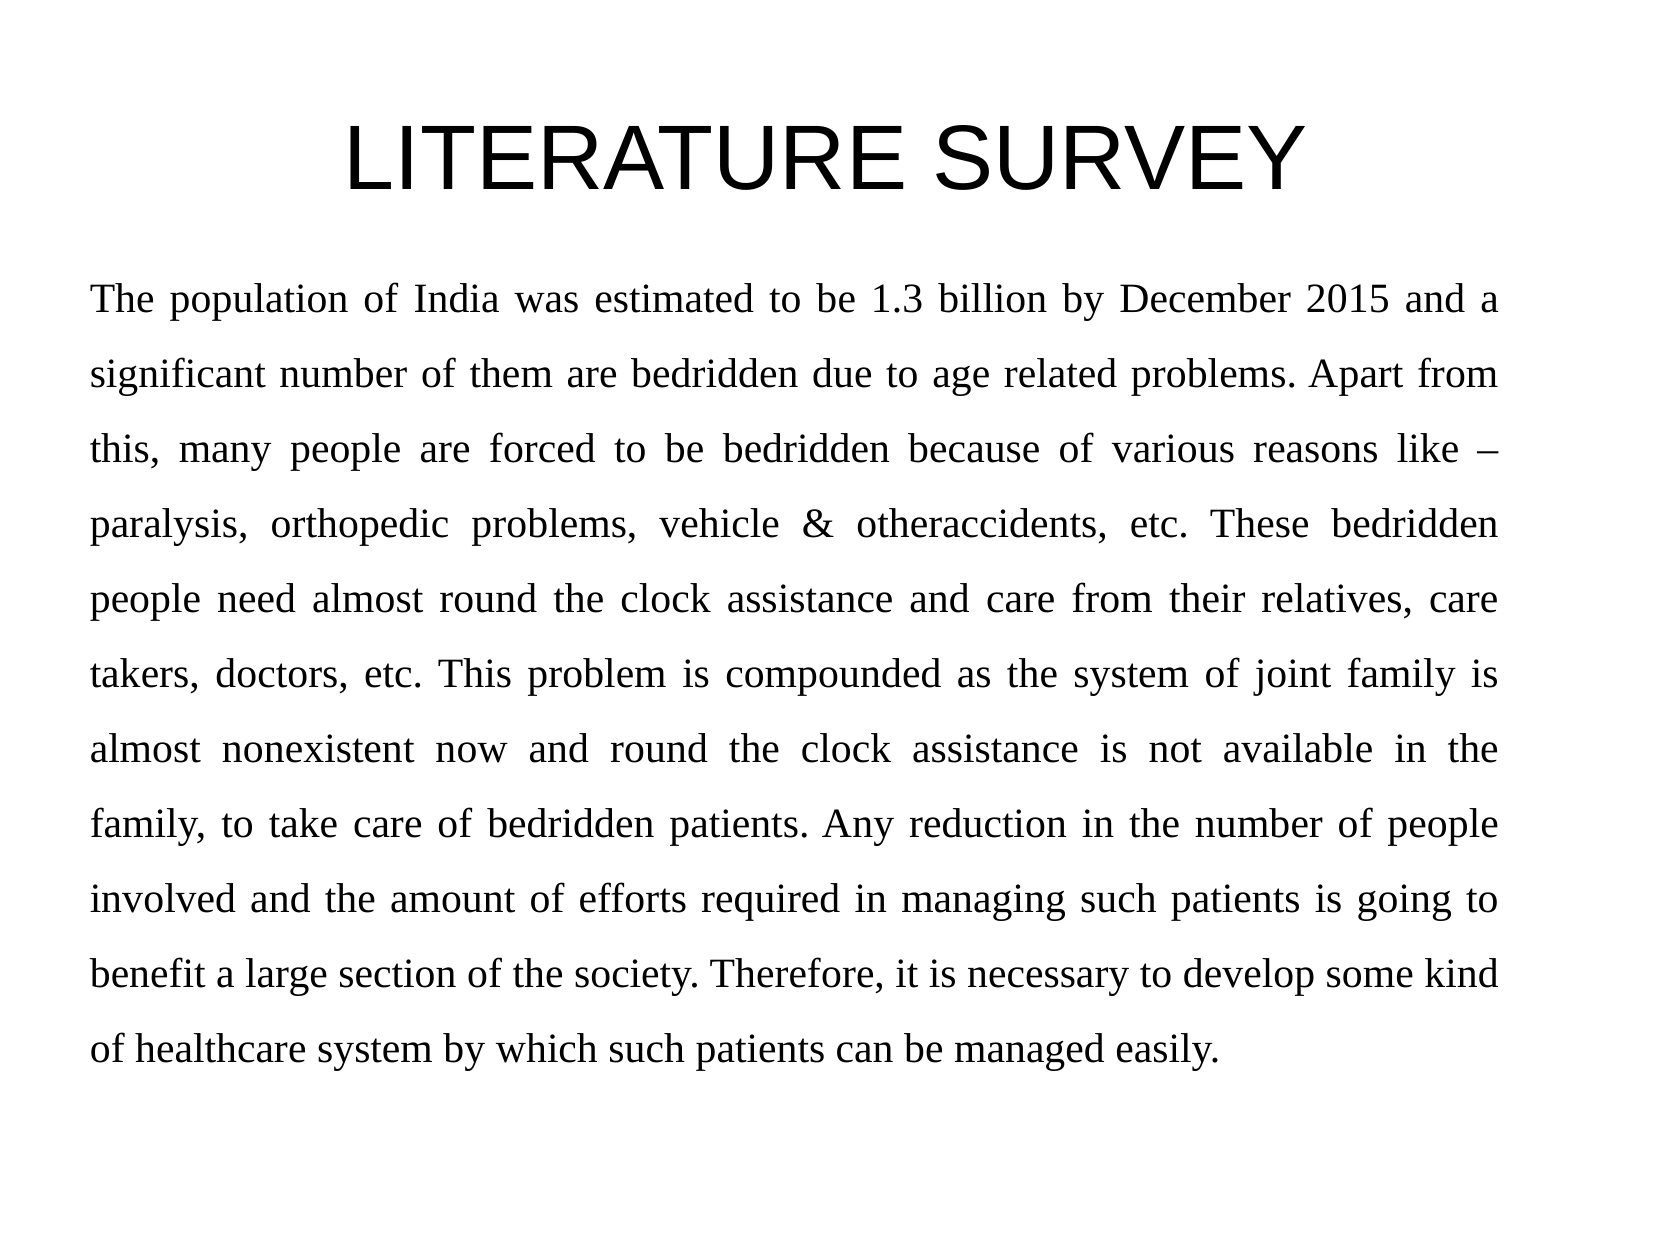

LITERATURE SURVEY
The population of India was estimated to be 1.3 billion by December 2015 and a significant number of them are bedridden due to age related problems. Apart from this, many people are forced to be bedridden because of various reasons like – paralysis, orthopedic problems, vehicle & otheraccidents, etc. These bedridden people need almost round the clock assistance and care from their relatives, care takers, doctors, etc. This problem is compounded as the system of joint family is almost nonexistent now and round the clock assistance is not available in the family, to take care of bedridden patients. Any reduction in the number of people involved and the amount of efforts required in managing such patients is going to benefit a large section of the society. Therefore, it is necessary to develop some kind of healthcare system by which such patients can be managed easily.
The population of India was estimated to be 1.3 billion by December 2015 and a significant number of them are bedridden due to age related problems. Apart from this, many people are forced to be bedridden because of various reasons like – paralysis, orthopedic problems, vehicle & otheraccidents, etc. These bedridden people need almost round the clock assistance and care from their relatives, care takers, doctors, etc. This problem is compounded as the system of joint family is almost nonexistent now and round the clock assistance is not available in the family, to take care of bedridden patients. Any reduction in the number of people involved and the amount of efforts required in managing such patients is going to benefit a large section of the society. Therefore, it is necessary to develop some kind of healthcare system by which such patients can be managed easily.
.